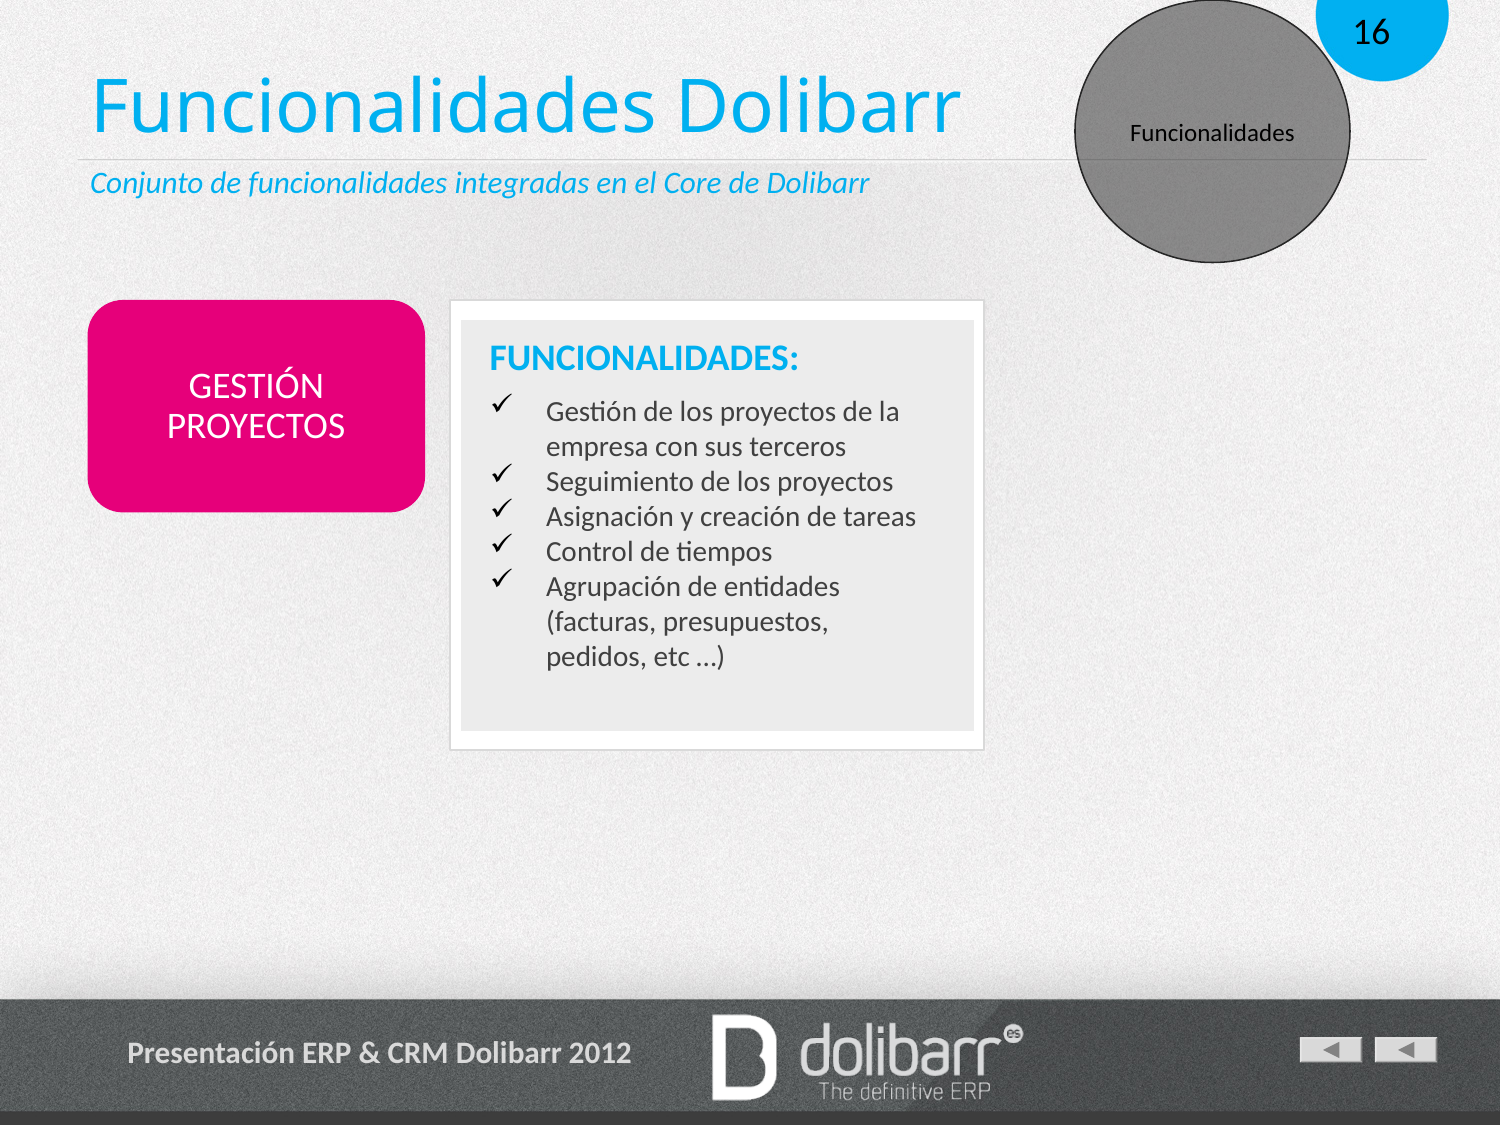

Funcionalidades
# Funcionalidades Dolibarr
Conjunto de funcionalidades integradas en el Core de Dolibarr
GESTIÓN PROYECTOS
FUNCIONALIDADES:
Gestión de los proyectos de la empresa con sus terceros
Seguimiento de los proyectos
Asignación y creación de tareas
Control de tiempos
Agrupación de entidades (facturas, presupuestos, pedidos, etc …)
Presentación ERP & CRM Dolibarr 2012